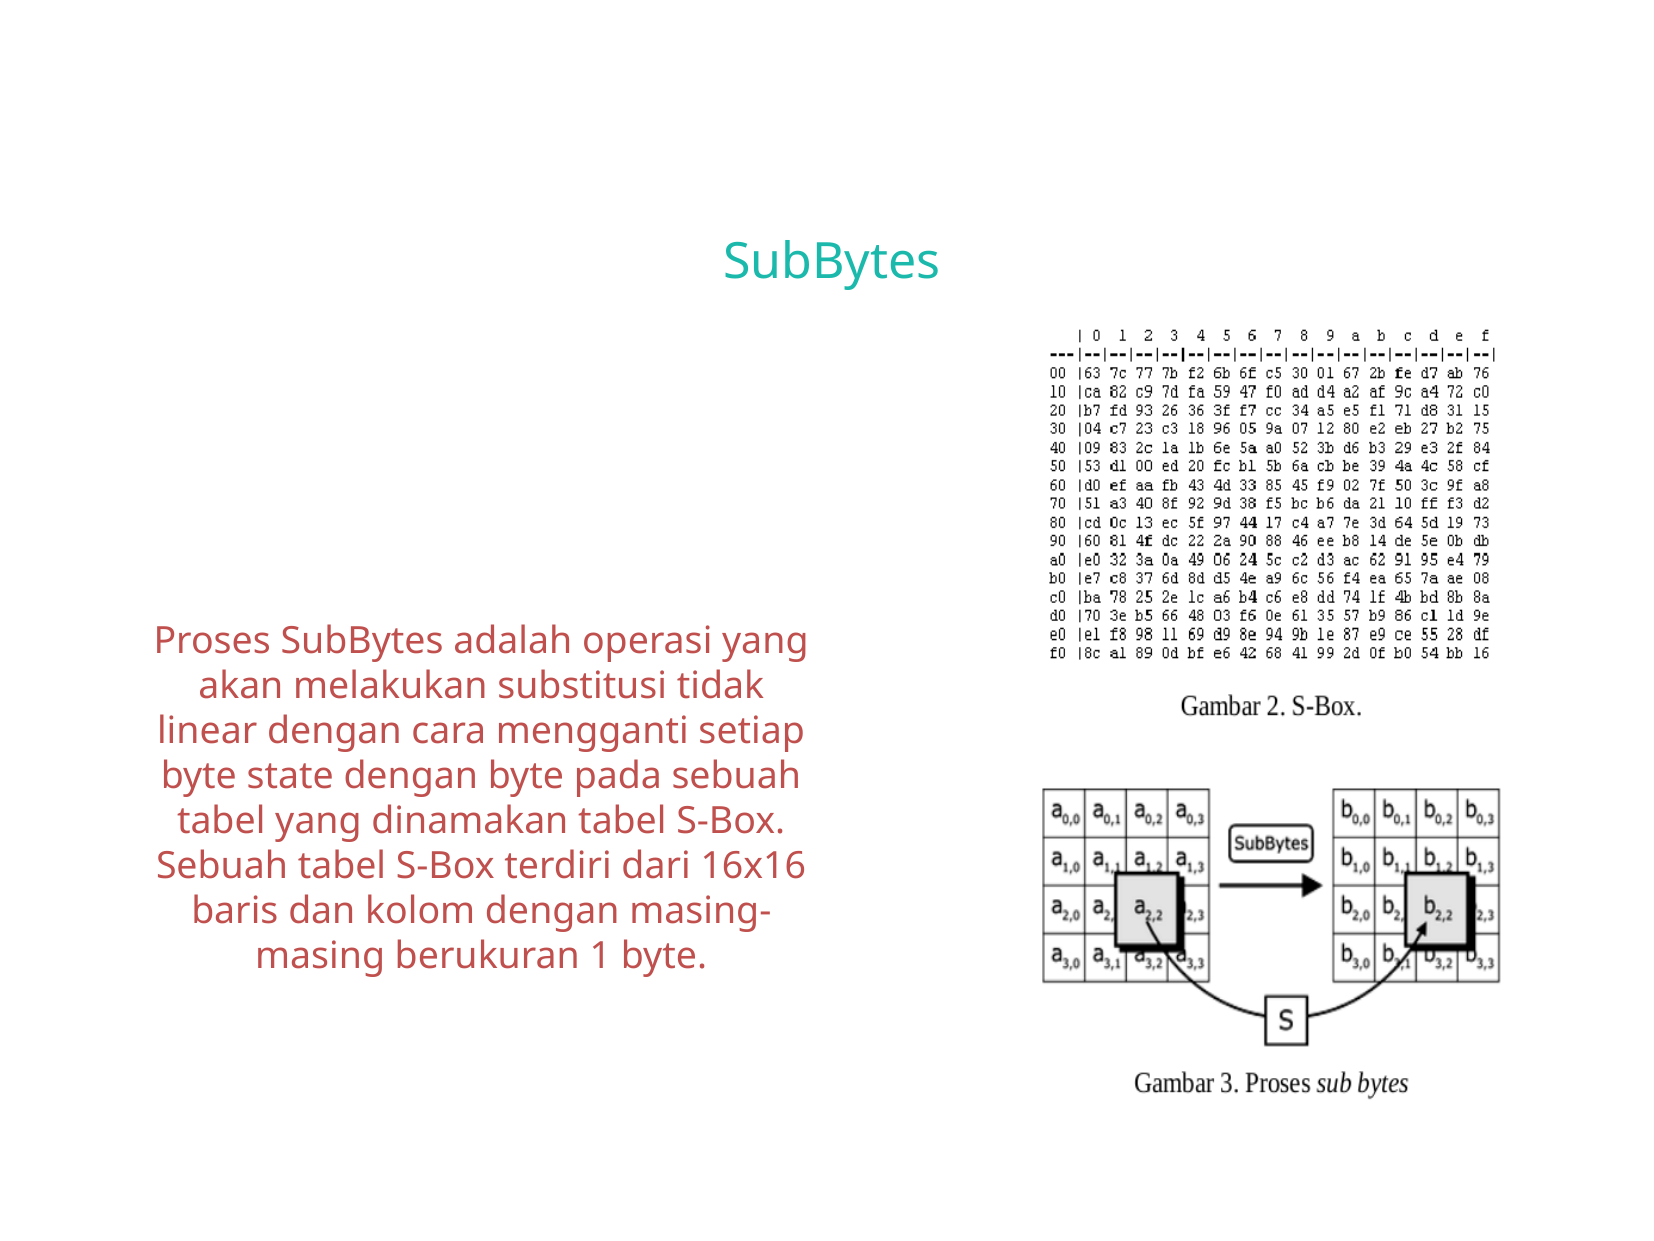

# SubBytes
Proses SubBytes adalah operasi yang akan melakukan substitusi tidak linear dengan cara mengganti setiap byte state dengan byte pada sebuah tabel yang dinamakan tabel S-Box.
Sebuah tabel S-Box terdiri dari 16x16 baris dan kolom dengan masing-masing berukuran 1 byte.